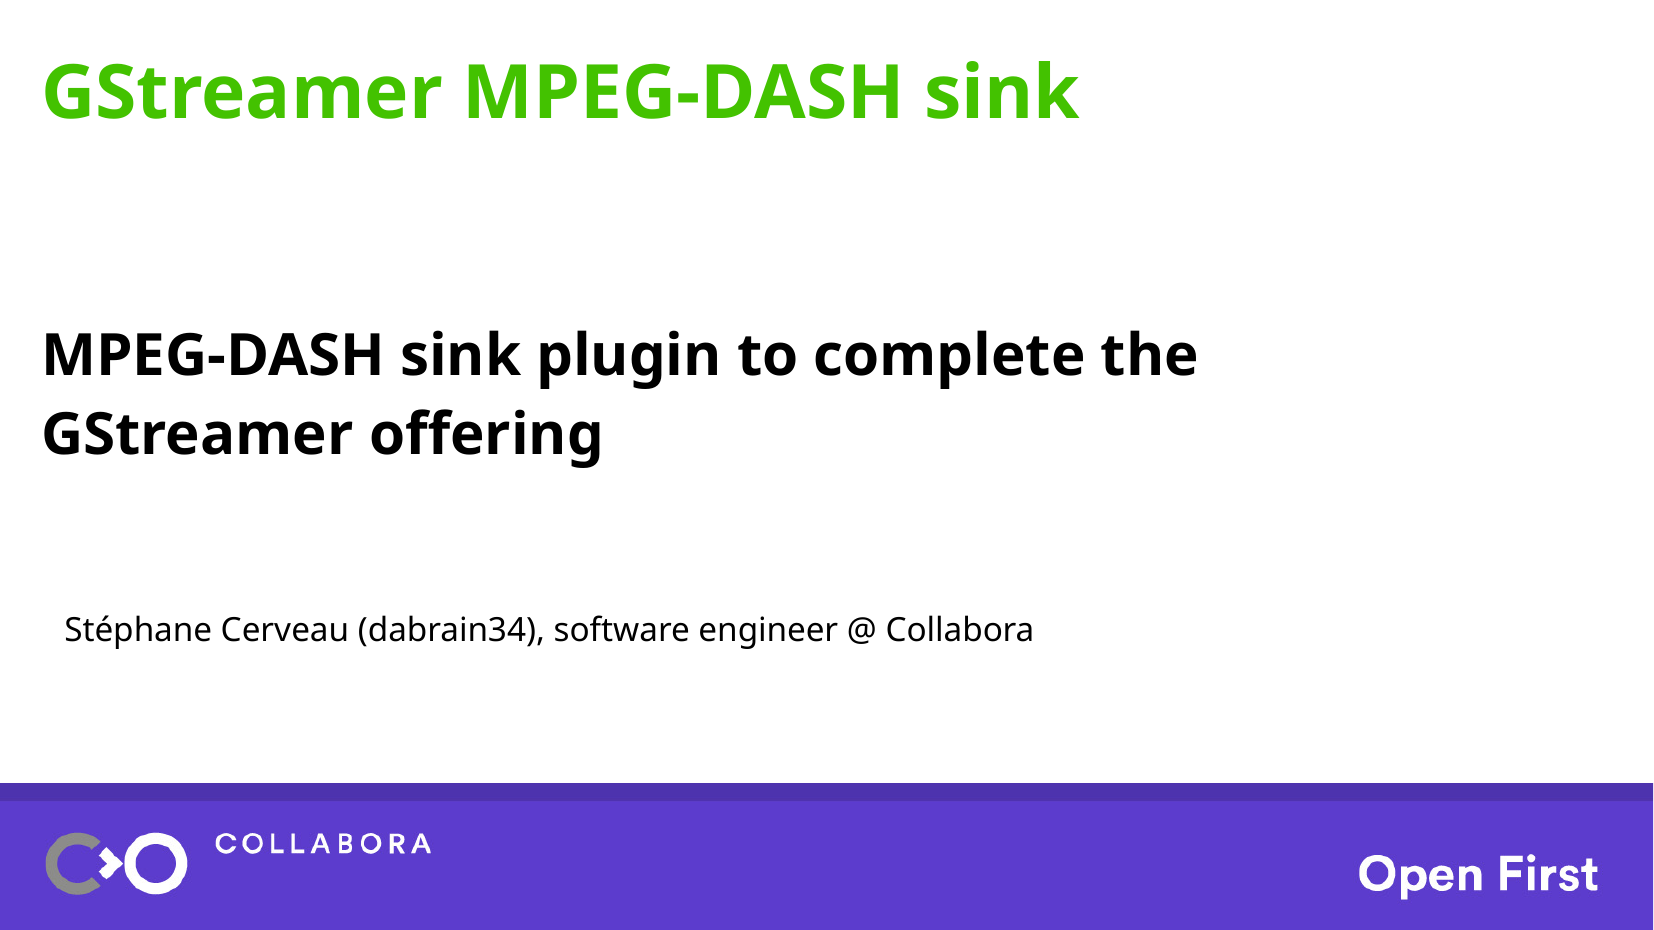

# GStreamer MPEG-DASH sink
MPEG-DASH sink plugin to complete the GStreamer offering
Stéphane Cerveau (dabrain34), software engineer @ Collabora